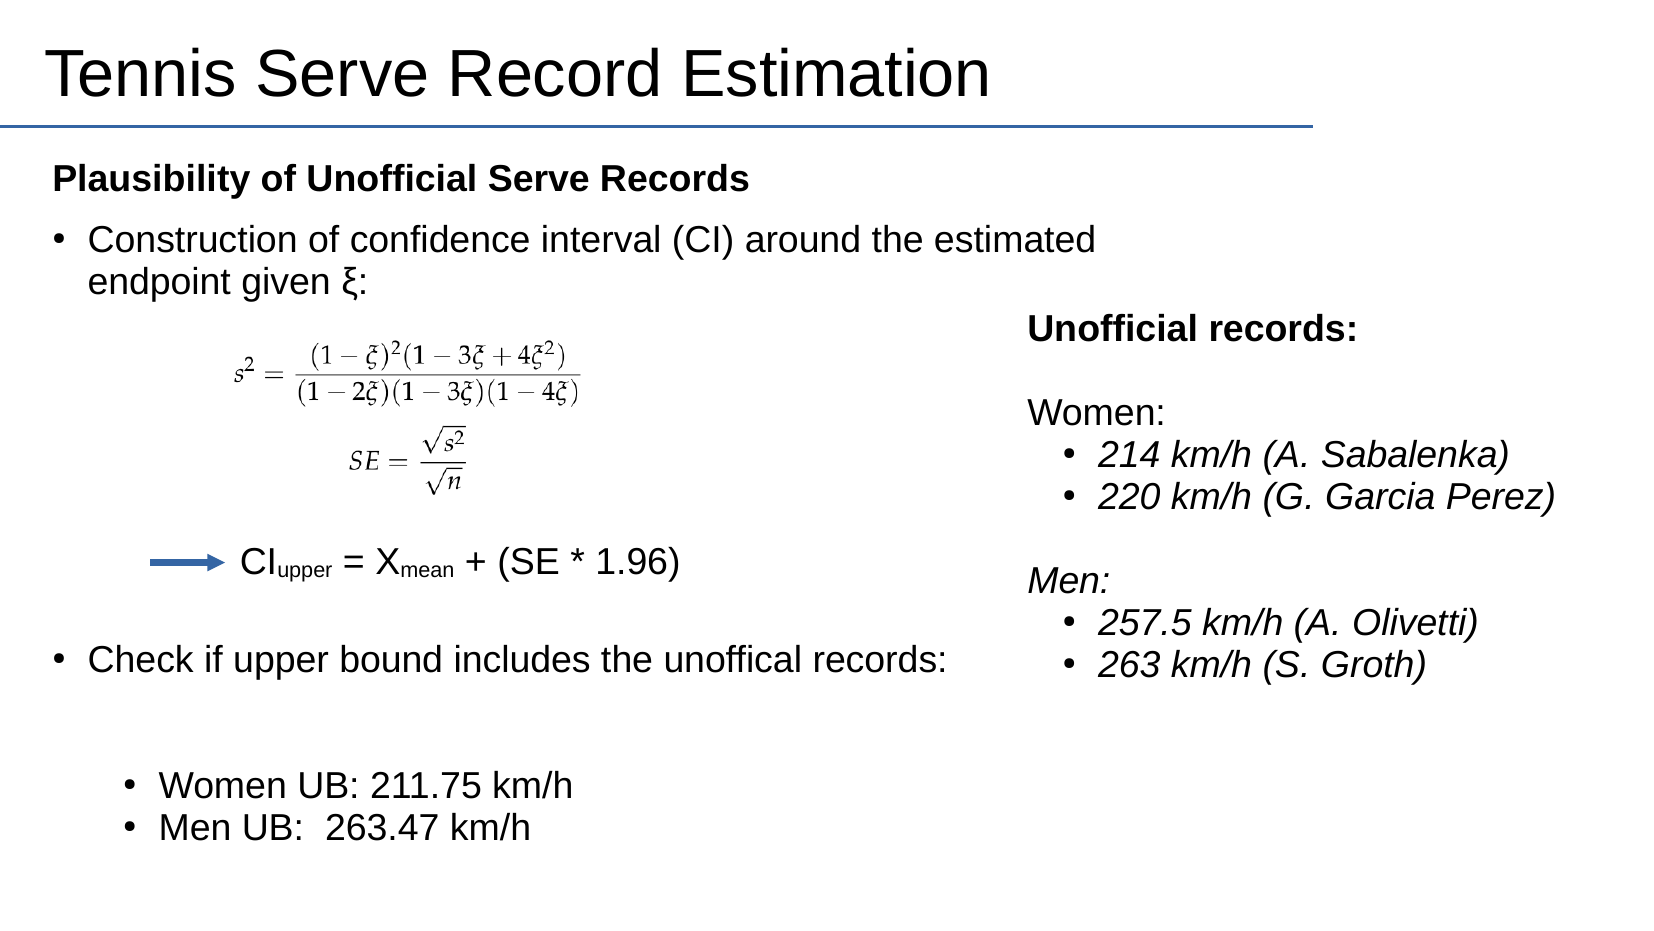

# Tennis Serve Record Estimation
Plausibility of Unofficial Serve Records
Construction of confidence interval (CI) around the estimated endpoint given ξ:
Check if upper bound includes the unoffical records:
Women UB: 211.75 km/h
Men UB: 263.47 km/h
Unofficial records:
Women:
214 km/h (A. Sabalenka)
220 km/h (G. Garcia Perez)
Men:
257.5 km/h (A. Olivetti)
263 km/h (S. Groth)
CIupper = Xmean + (SE * 1.96)